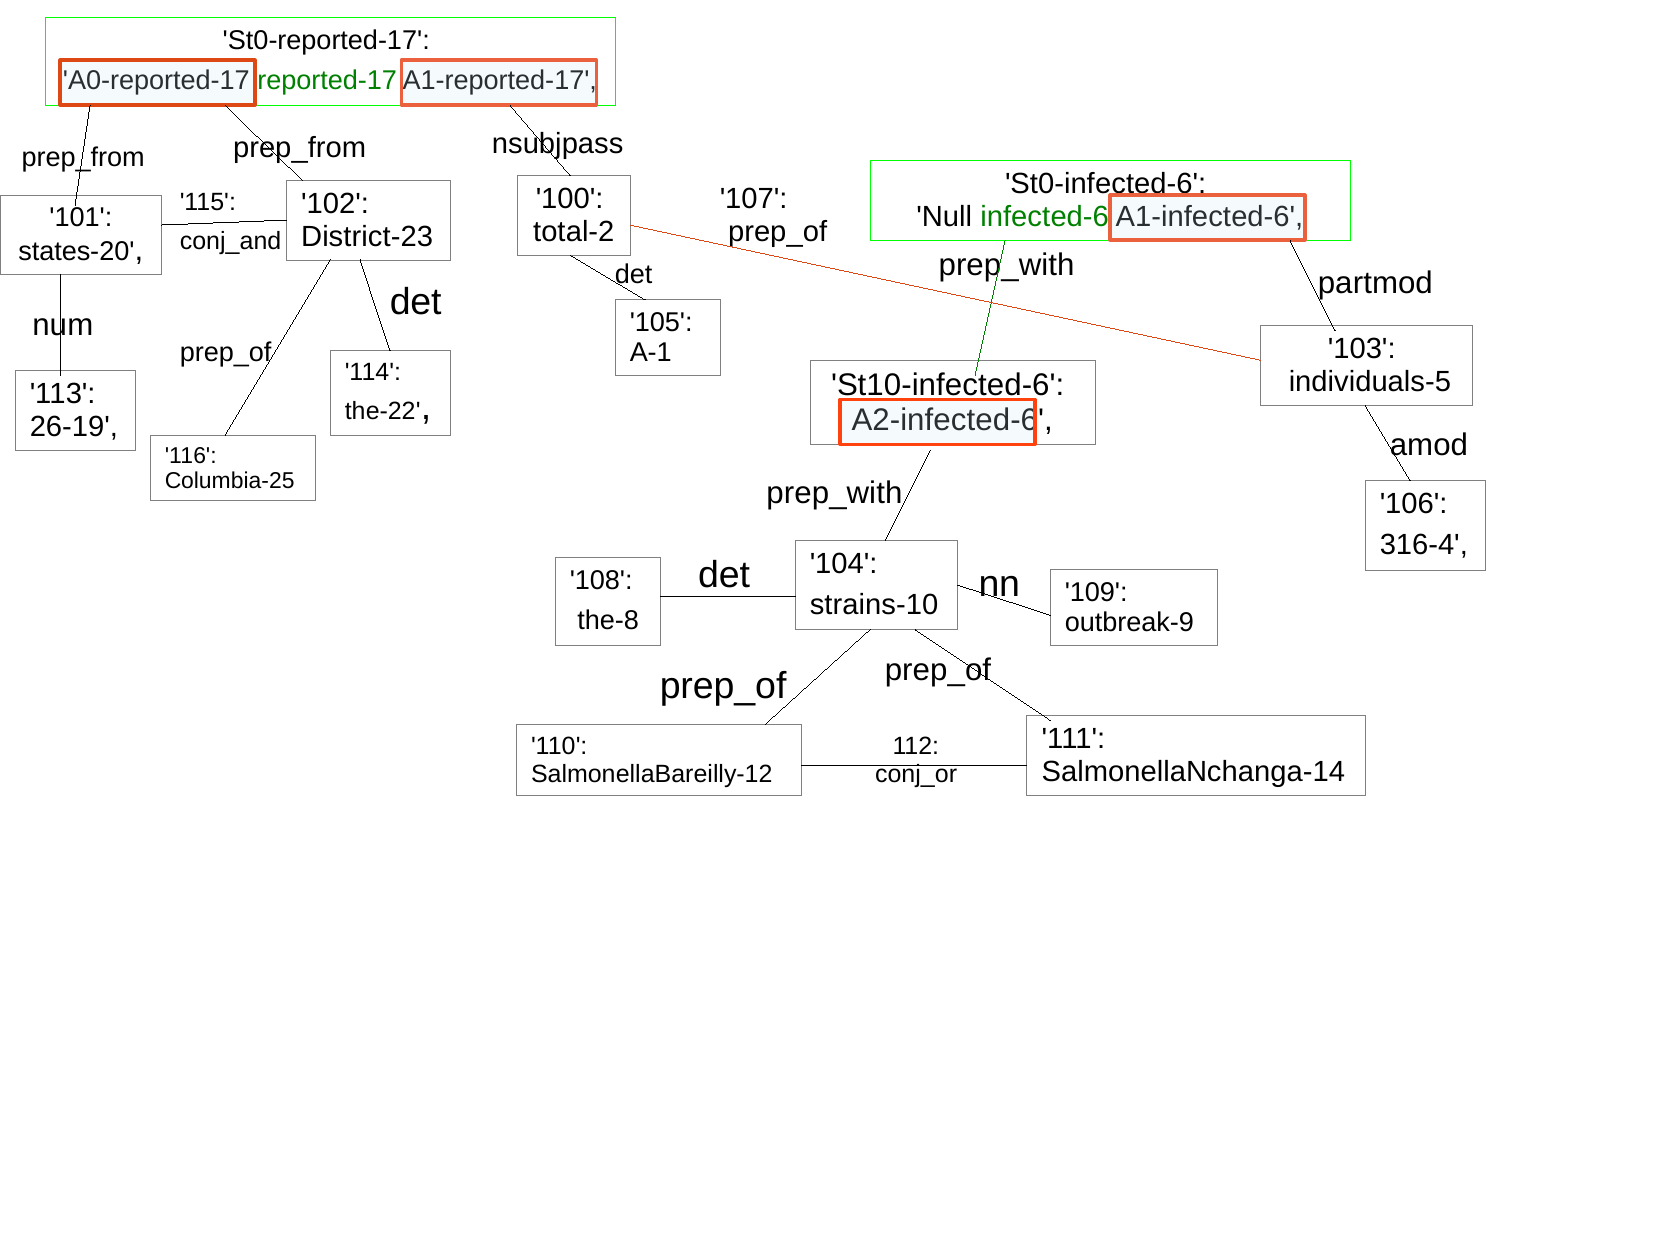

'St0-reported-17':
'A0-reported-17 reported-17 A1-reported-17',
nsubjpass
 prep_from
 prep_from
'St0-infected-6':
'Null infected-6 A1-infected-6',
'100':
total-2
'107':
 prep_of
'115': conj_and
'102':
District-23
'101':
states-20',
 prep_with
det
partmod
det
'105':
A-1
num
'103':
 individuals-5
prep_of
'114':
the-22',
'St10-infected-6':
 A2-infected-6',
'113':
26-19',
 amod
'116':
Columbia-25
 prep_with
'106':
316-4',
'104':
strains-10
det
nn
'108':
 the-8
'109':
outbreak-9
prep_of
prep_of
'111':
SalmonellaNchanga-14
'110':
SalmonellaBareilly-12
112: conj_or